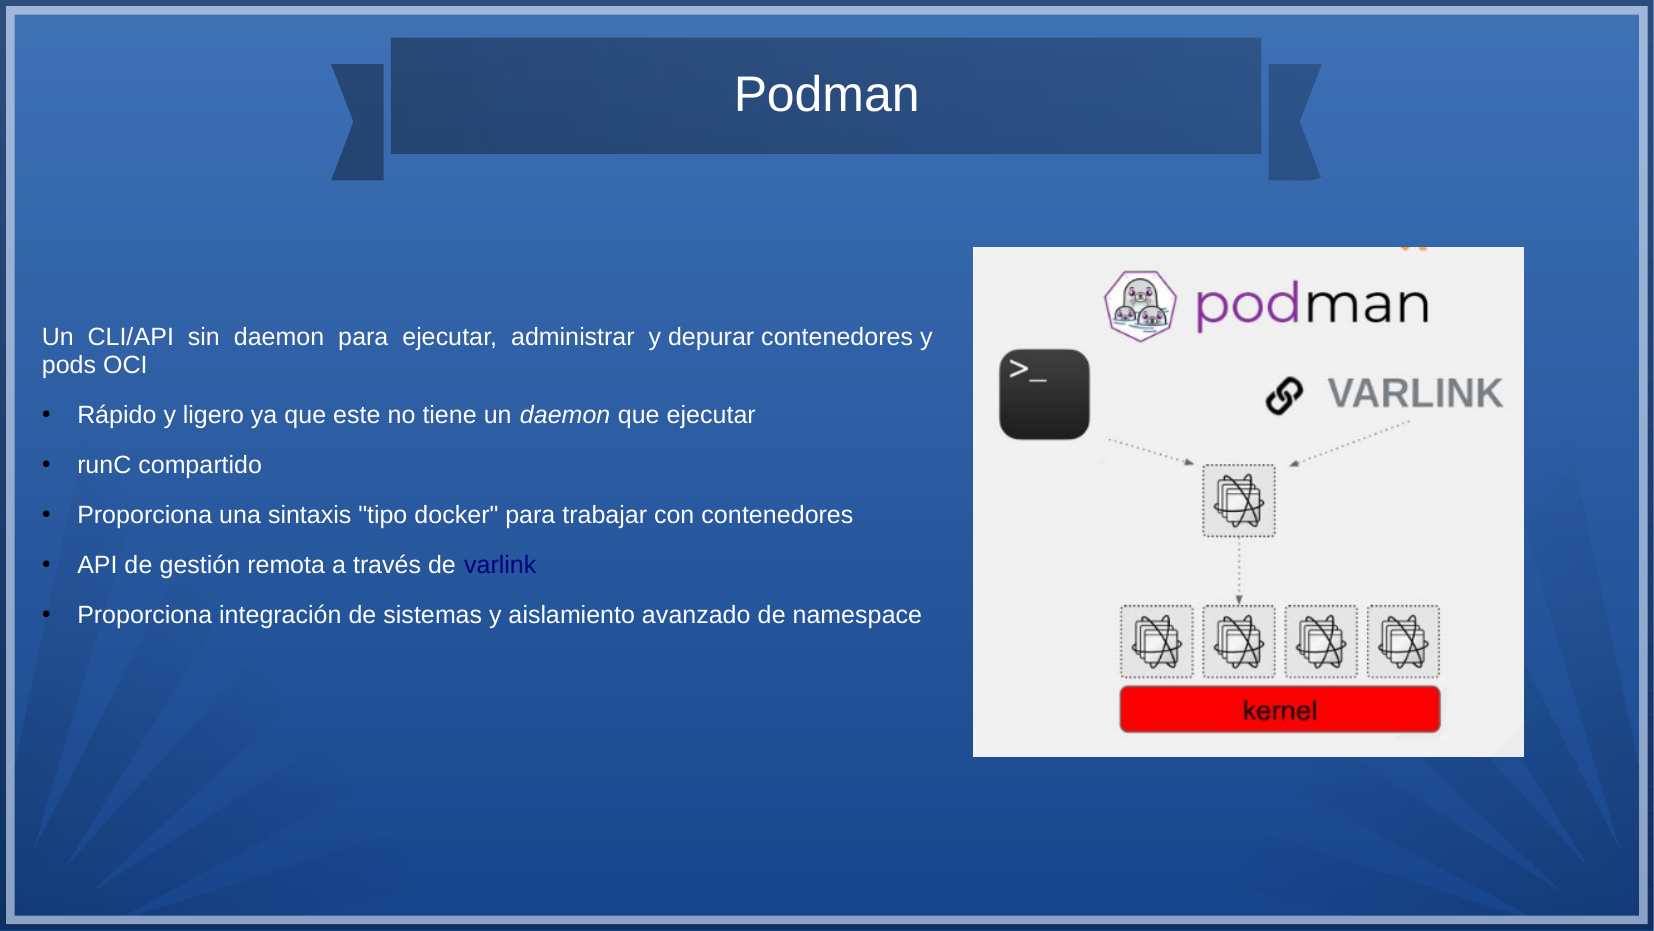

# Podman
Un CLI/API sin daemon para ejecutar, administrar y depurar contenedores y pods OCI
Rápido y ligero ya que este no tiene un daemon que ejecutar
runC compartido
Proporciona una sintaxis "tipo docker" para trabajar con contenedores
API de gestión remota a través de varlink
Proporciona integración de sistemas y aislamiento avanzado de namespace